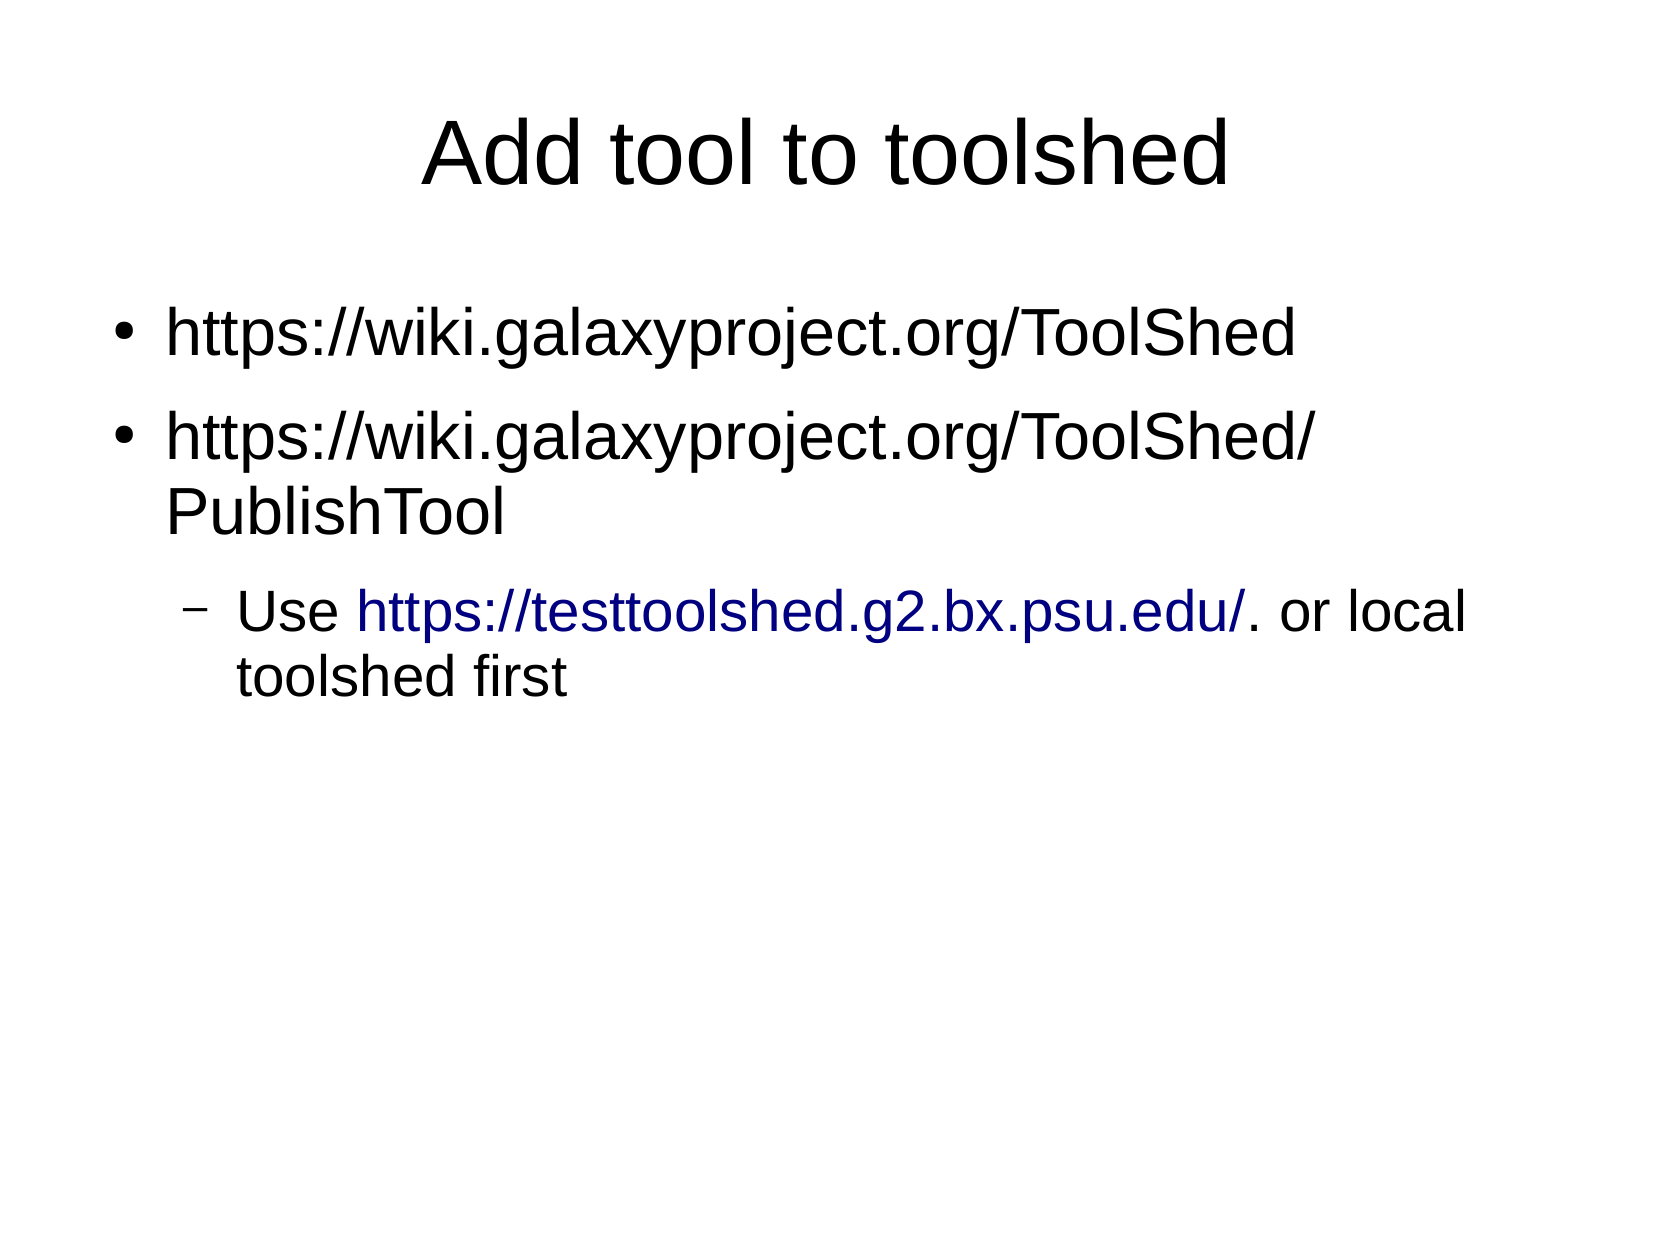

# Add tool to toolshed
https://wiki.galaxyproject.org/ToolShed
https://wiki.galaxyproject.org/ToolShed/PublishTool
Use https://testtoolshed.g2.bx.psu.edu/. or local toolshed first